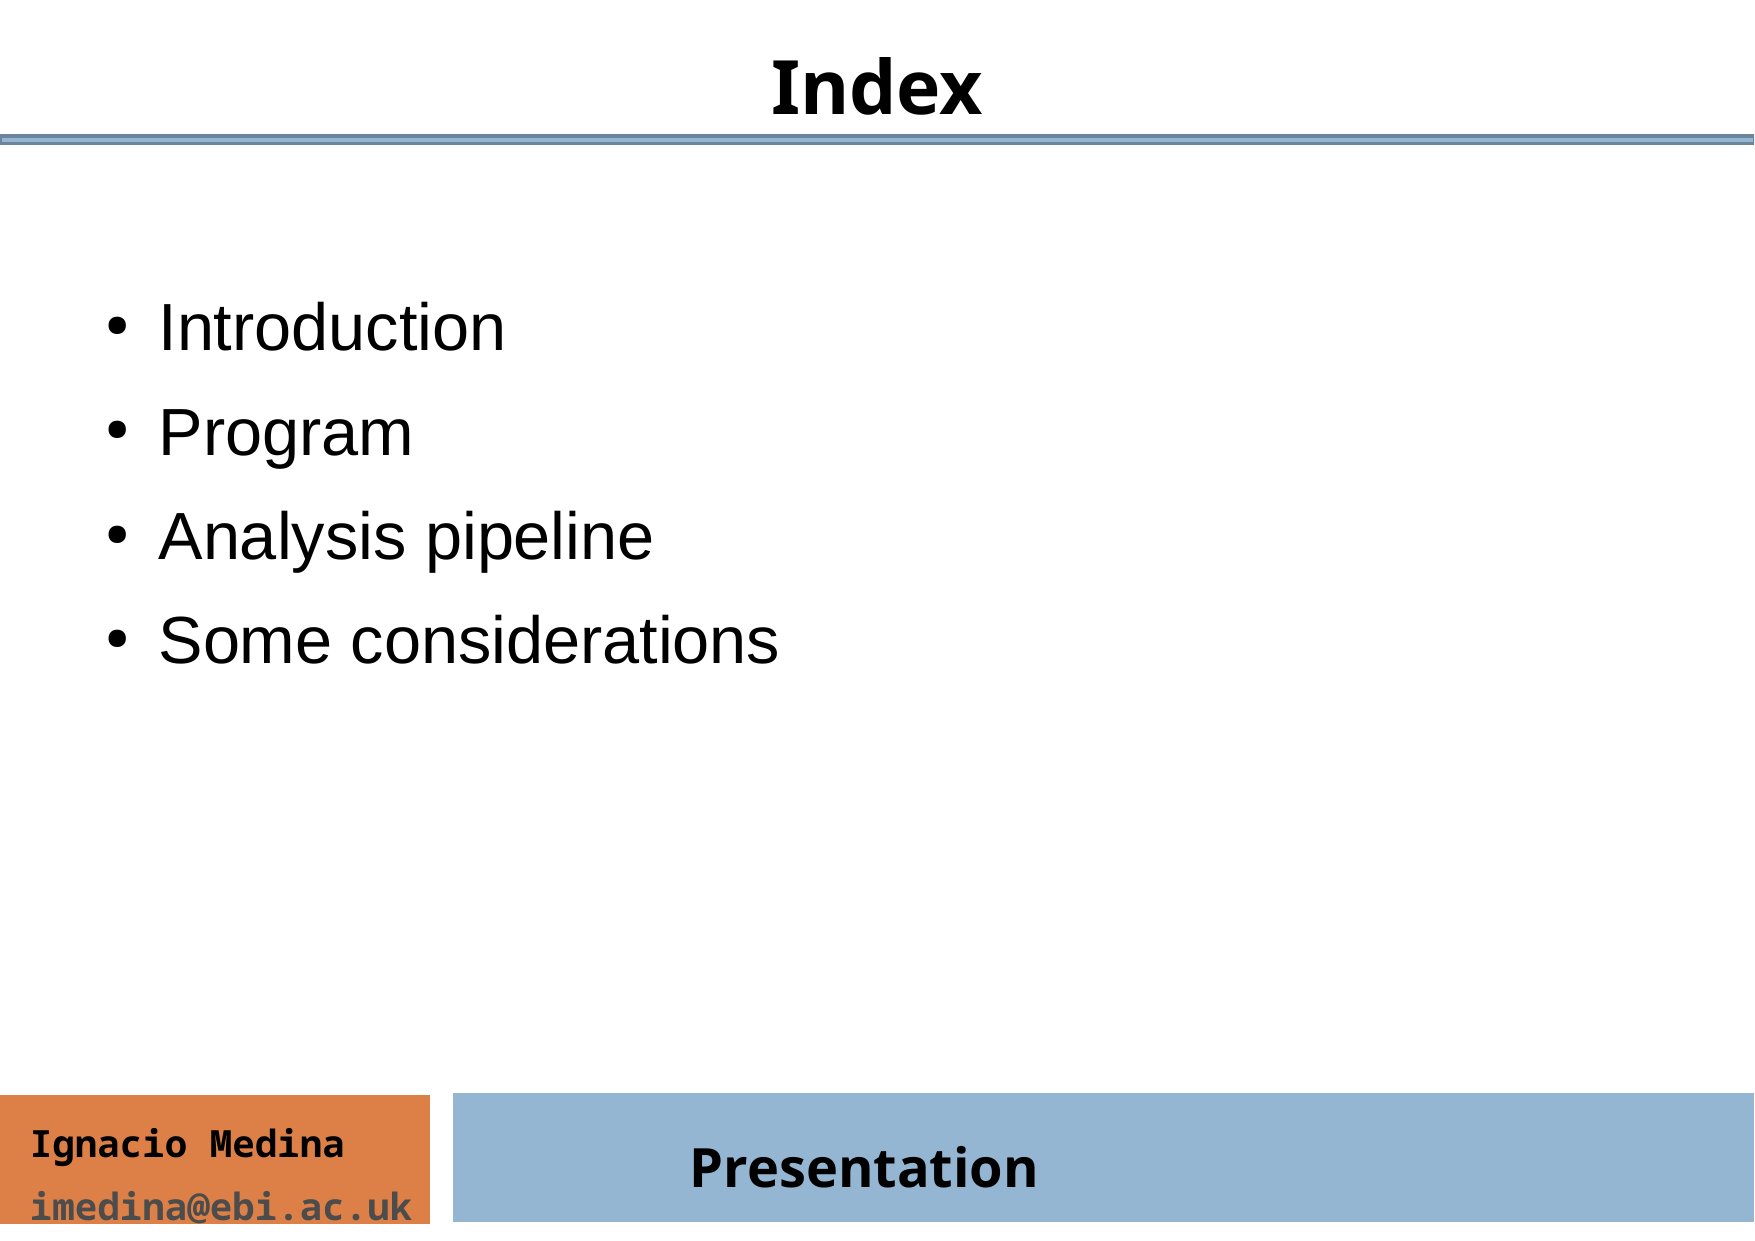

Index
# Introduction
Program
Analysis pipeline
Some considerations
Ignacio Medina
imedina@ebi.ac.uk
Presentation